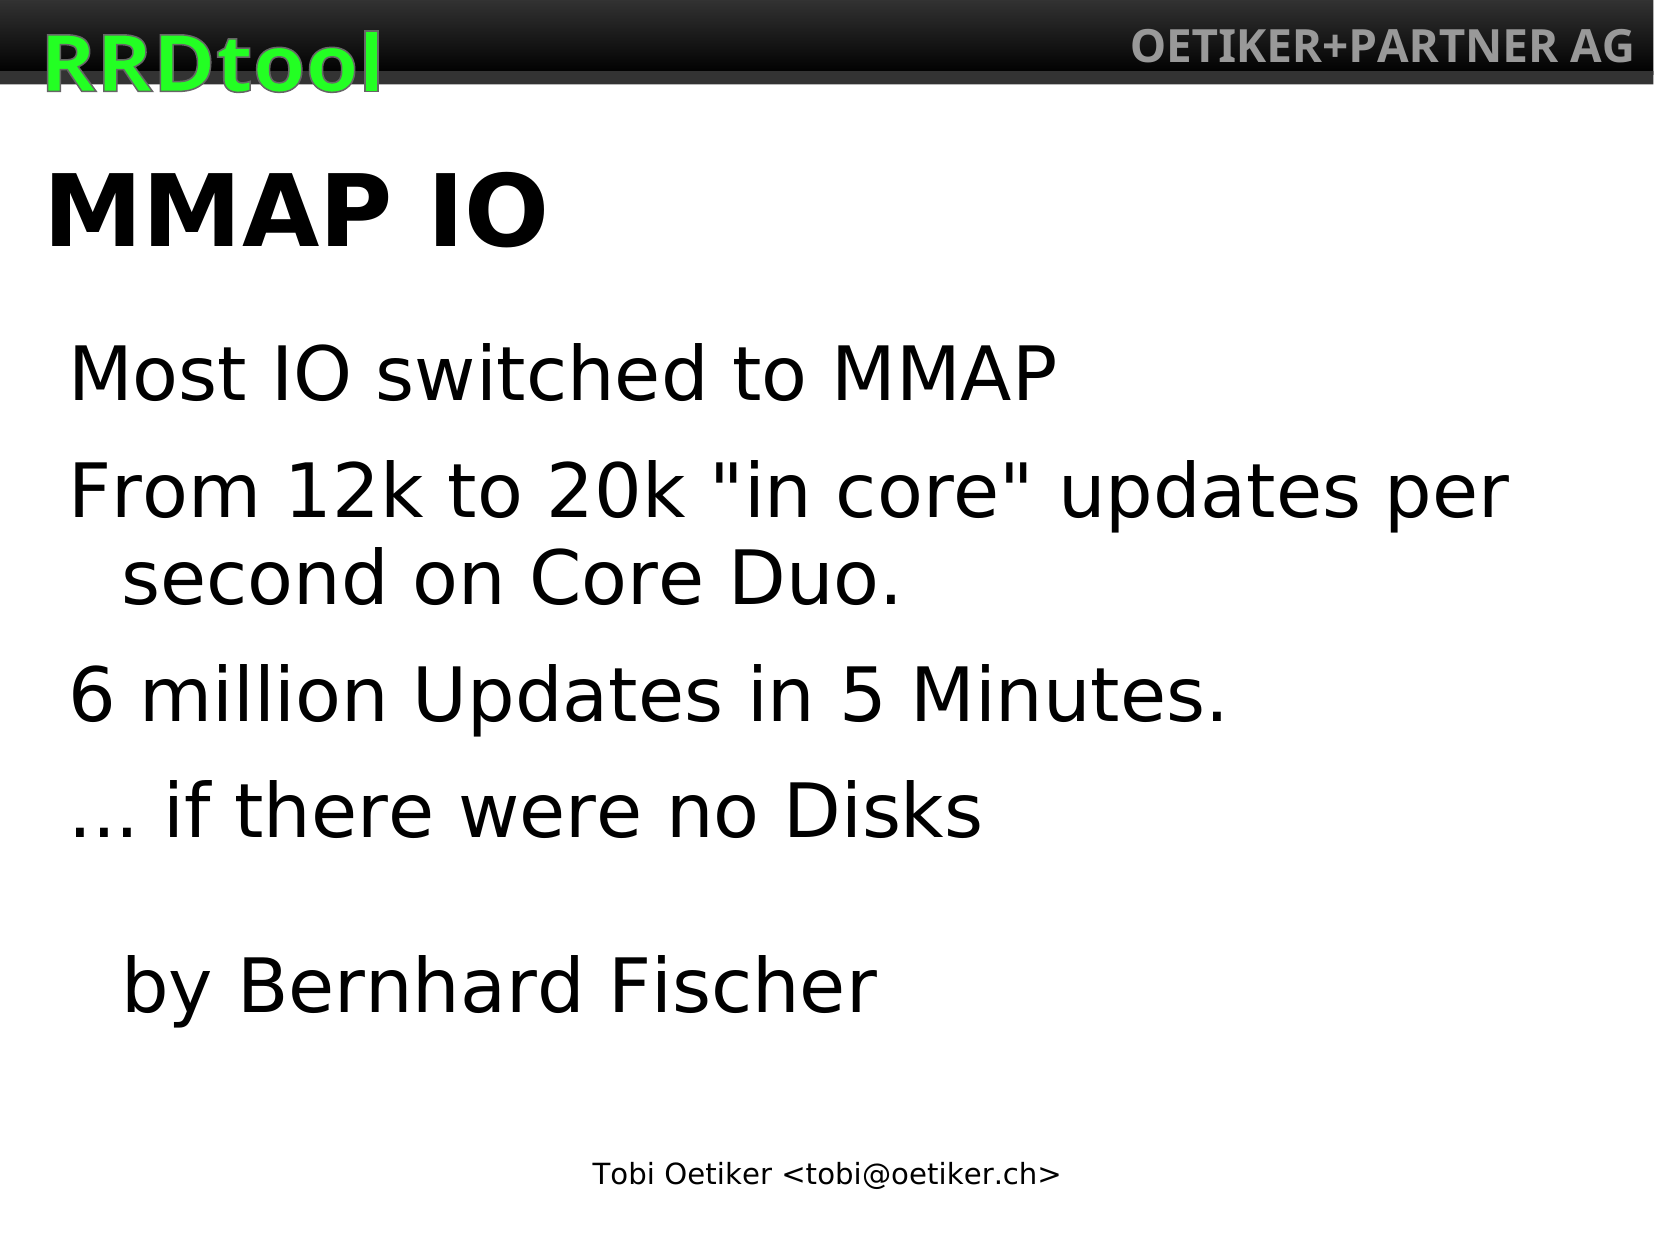

# MMAP IO
Most IO switched to MMAP
From 12k to 20k "in core" updates per second on Core Duo.
6 million Updates in 5 Minutes.
... if there were no Disks
by Bernhard Fischer